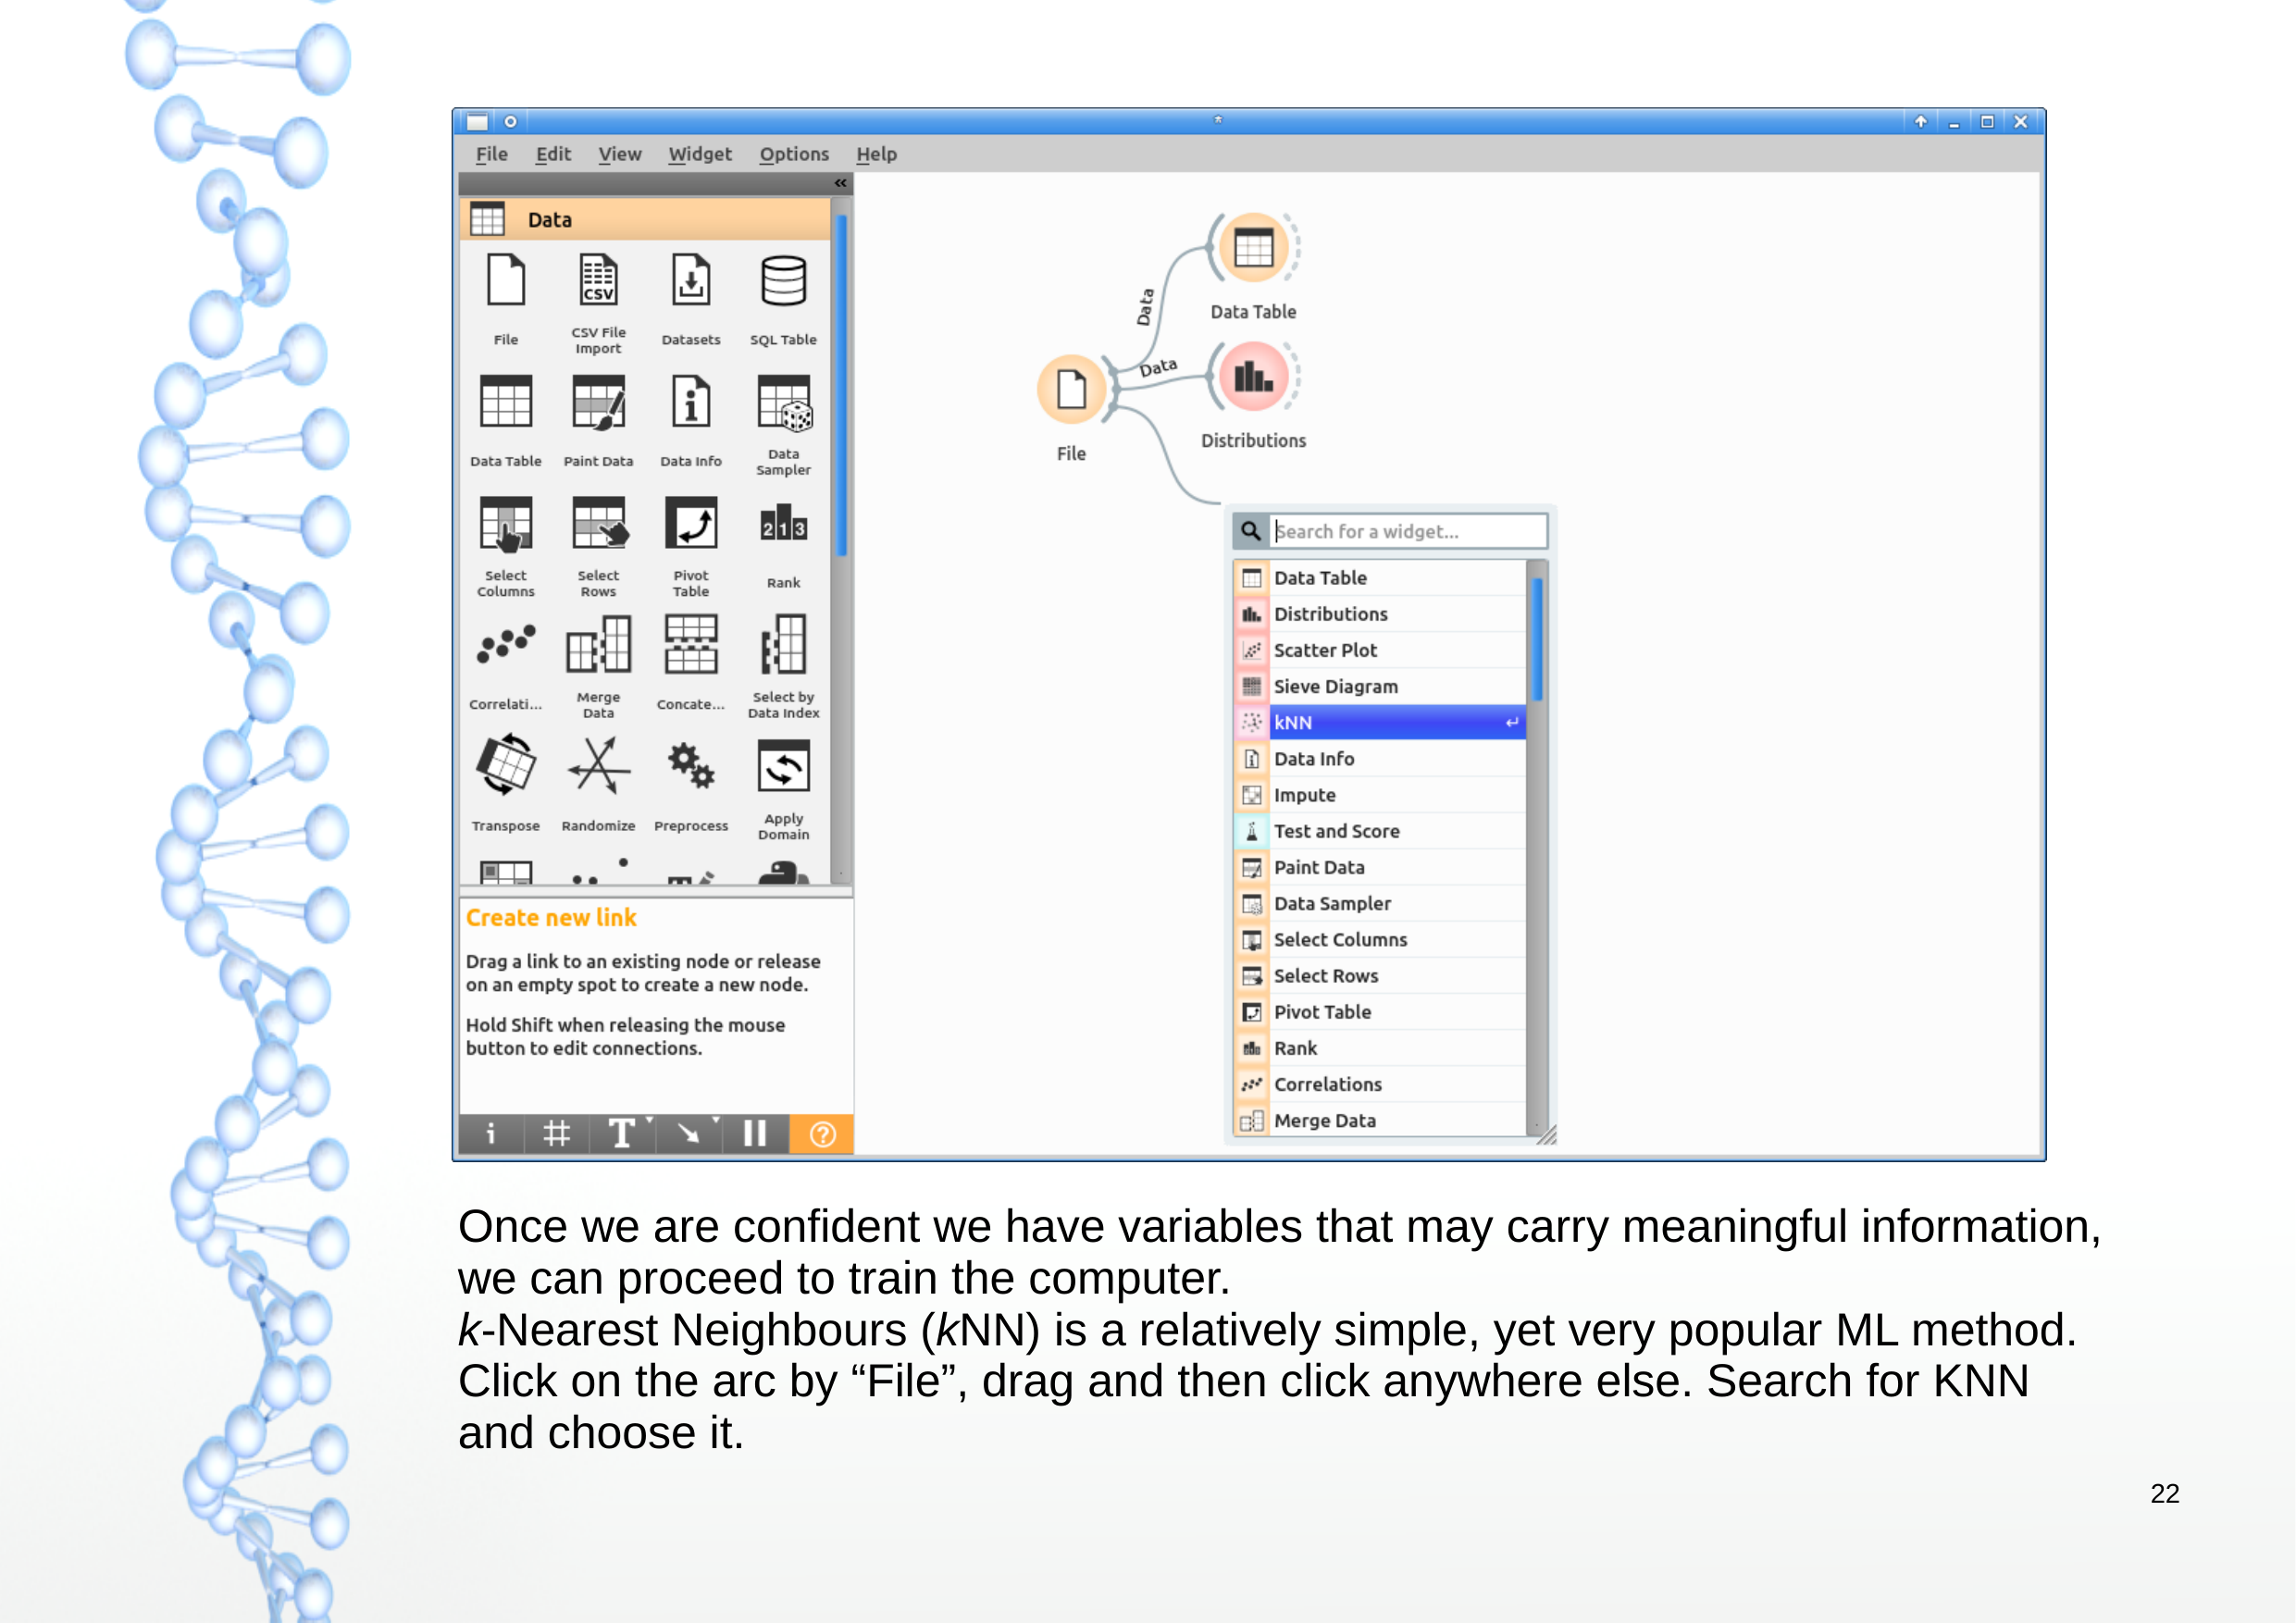

Once we are confident we have variables that may carry meaningful information, we can proceed to train the computer.
k-Nearest Neighbours (kNN) is a relatively simple, yet very popular ML method.
Click on the arc by “File”, drag and then click anywhere else. Search for KNN and choose it.
22